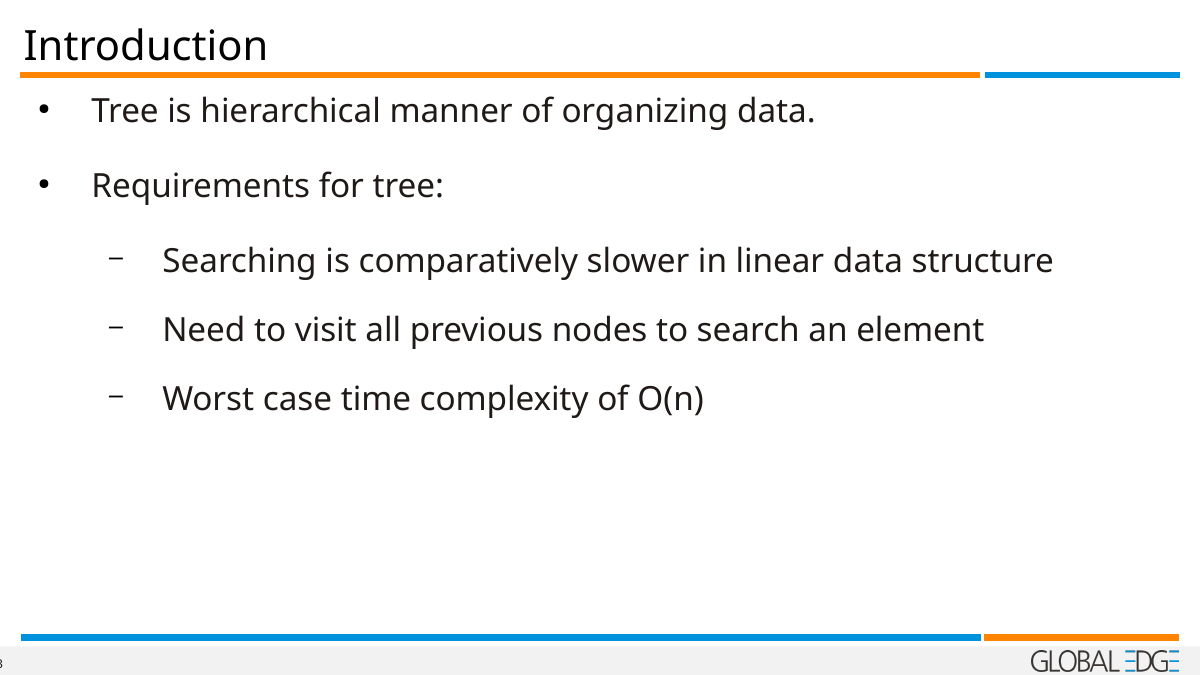

# Introduction
Tree is hierarchical manner of organizing data.
Requirements for tree:
Searching is comparatively slower in linear data structure
Need to visit all previous nodes to search an element
Worst case time complexity of O(n)